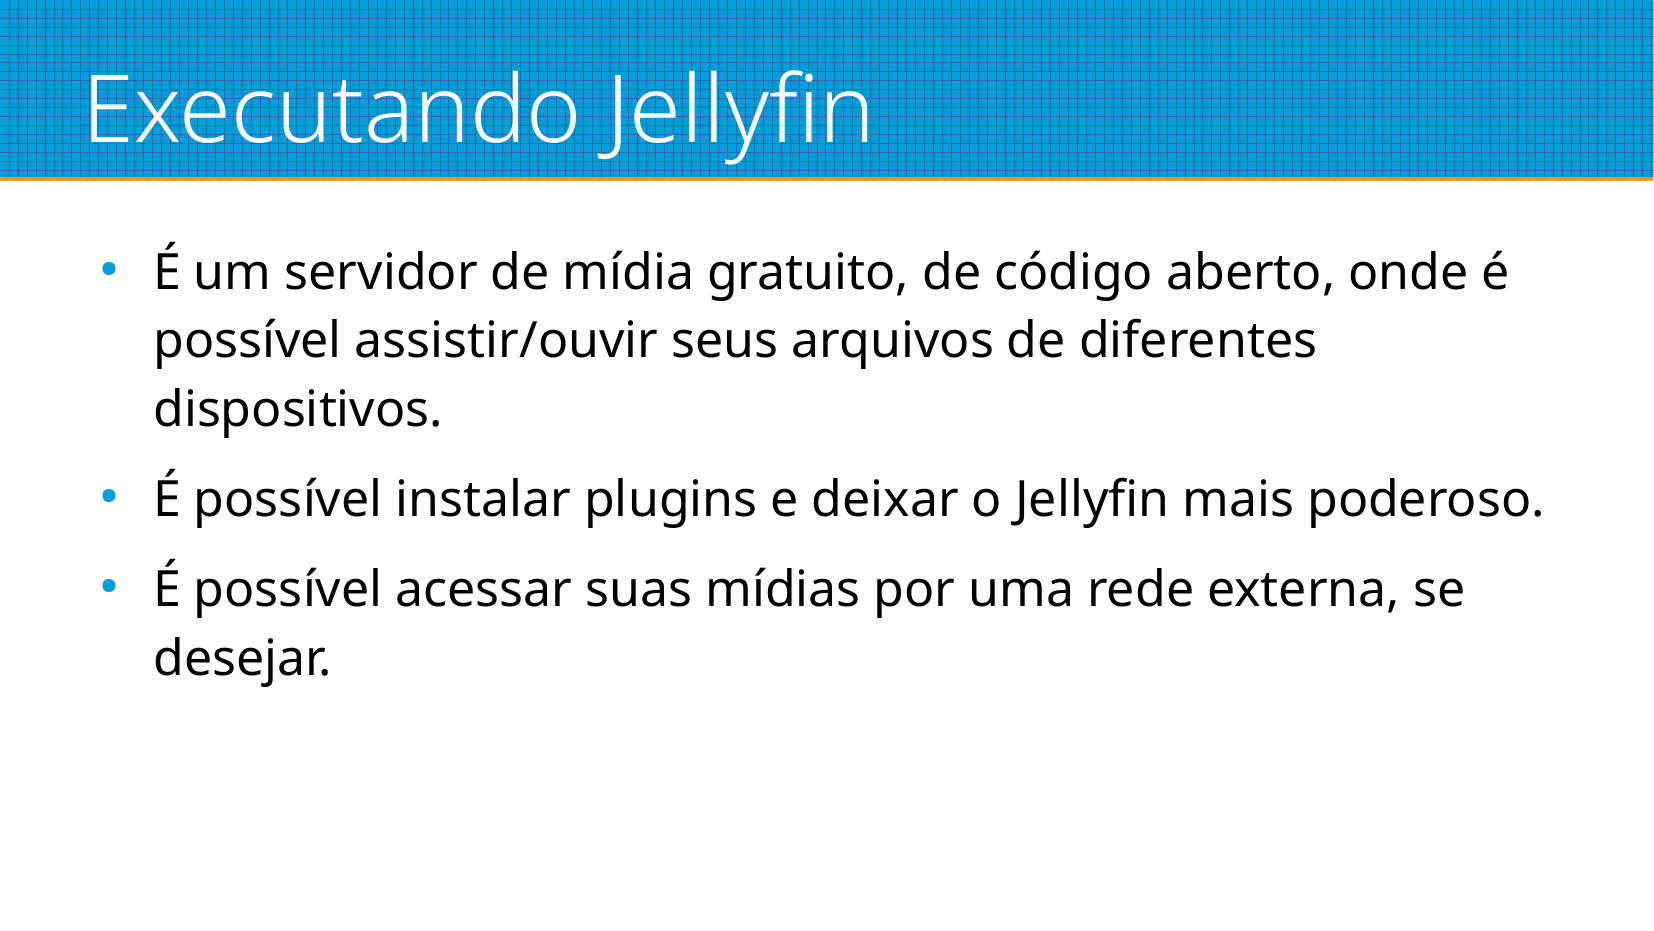

# Executando Jellyfin
É um servidor de mídia gratuito, de código aberto, onde é possível assistir/ouvir seus arquivos de diferentes dispositivos.
É possível instalar plugins e deixar o Jellyfin mais poderoso.
É possível acessar suas mídias por uma rede externa, se desejar.